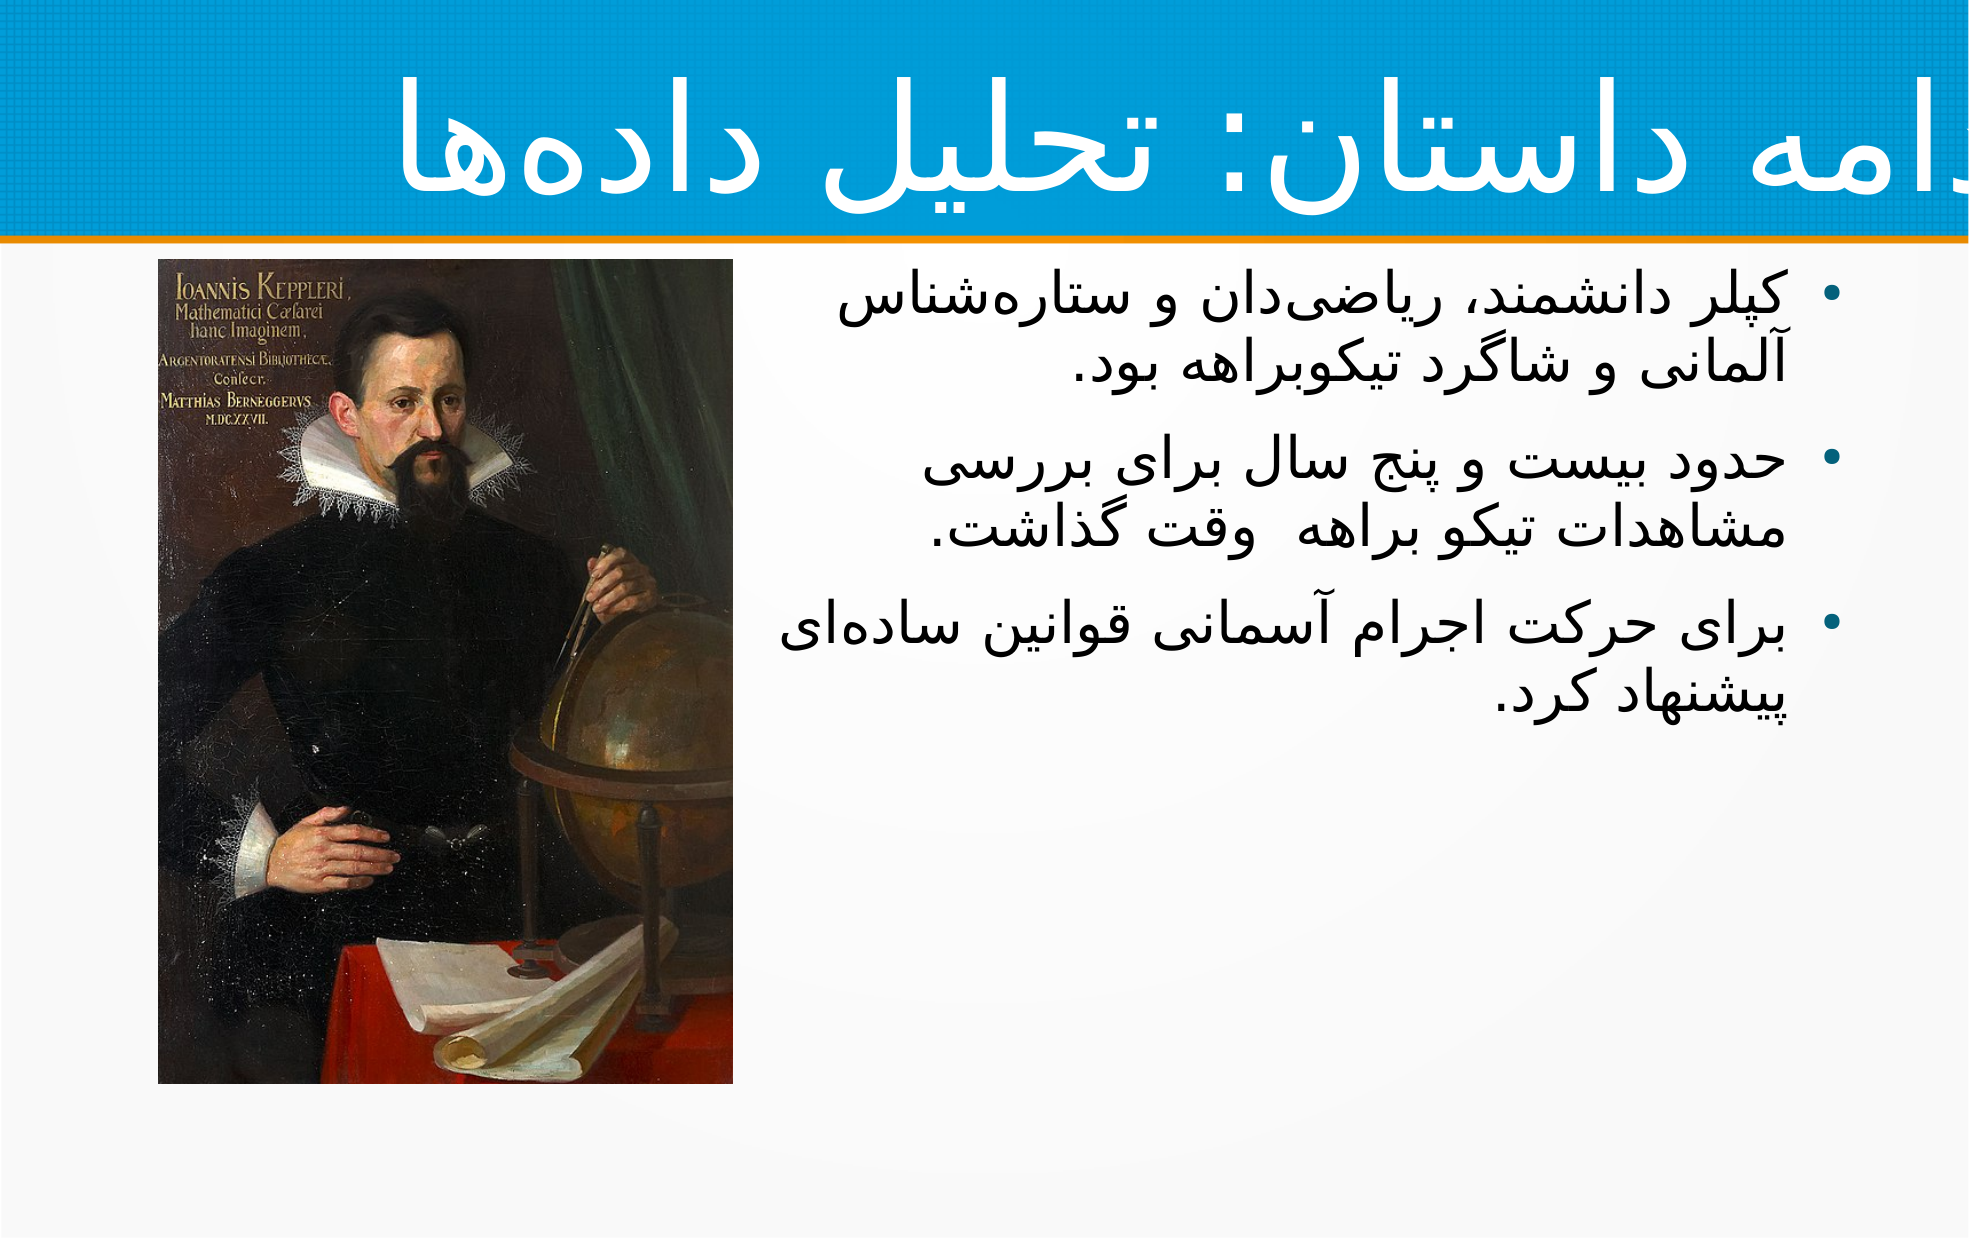

# ادامه داستان: تحلیل داده‌ها
کپلر دانشمند، ریاضی‌دان و ستاره‌شناس آلمانی و شاگرد تیکوبراهه بود.
حدود بیست و پنج سال برای بررسی مشاهدات تیکو براهه وقت گذاشت.
برای حرکت اجرام آسمانی قوانین ساده‌ای پیشنهاد کرد.